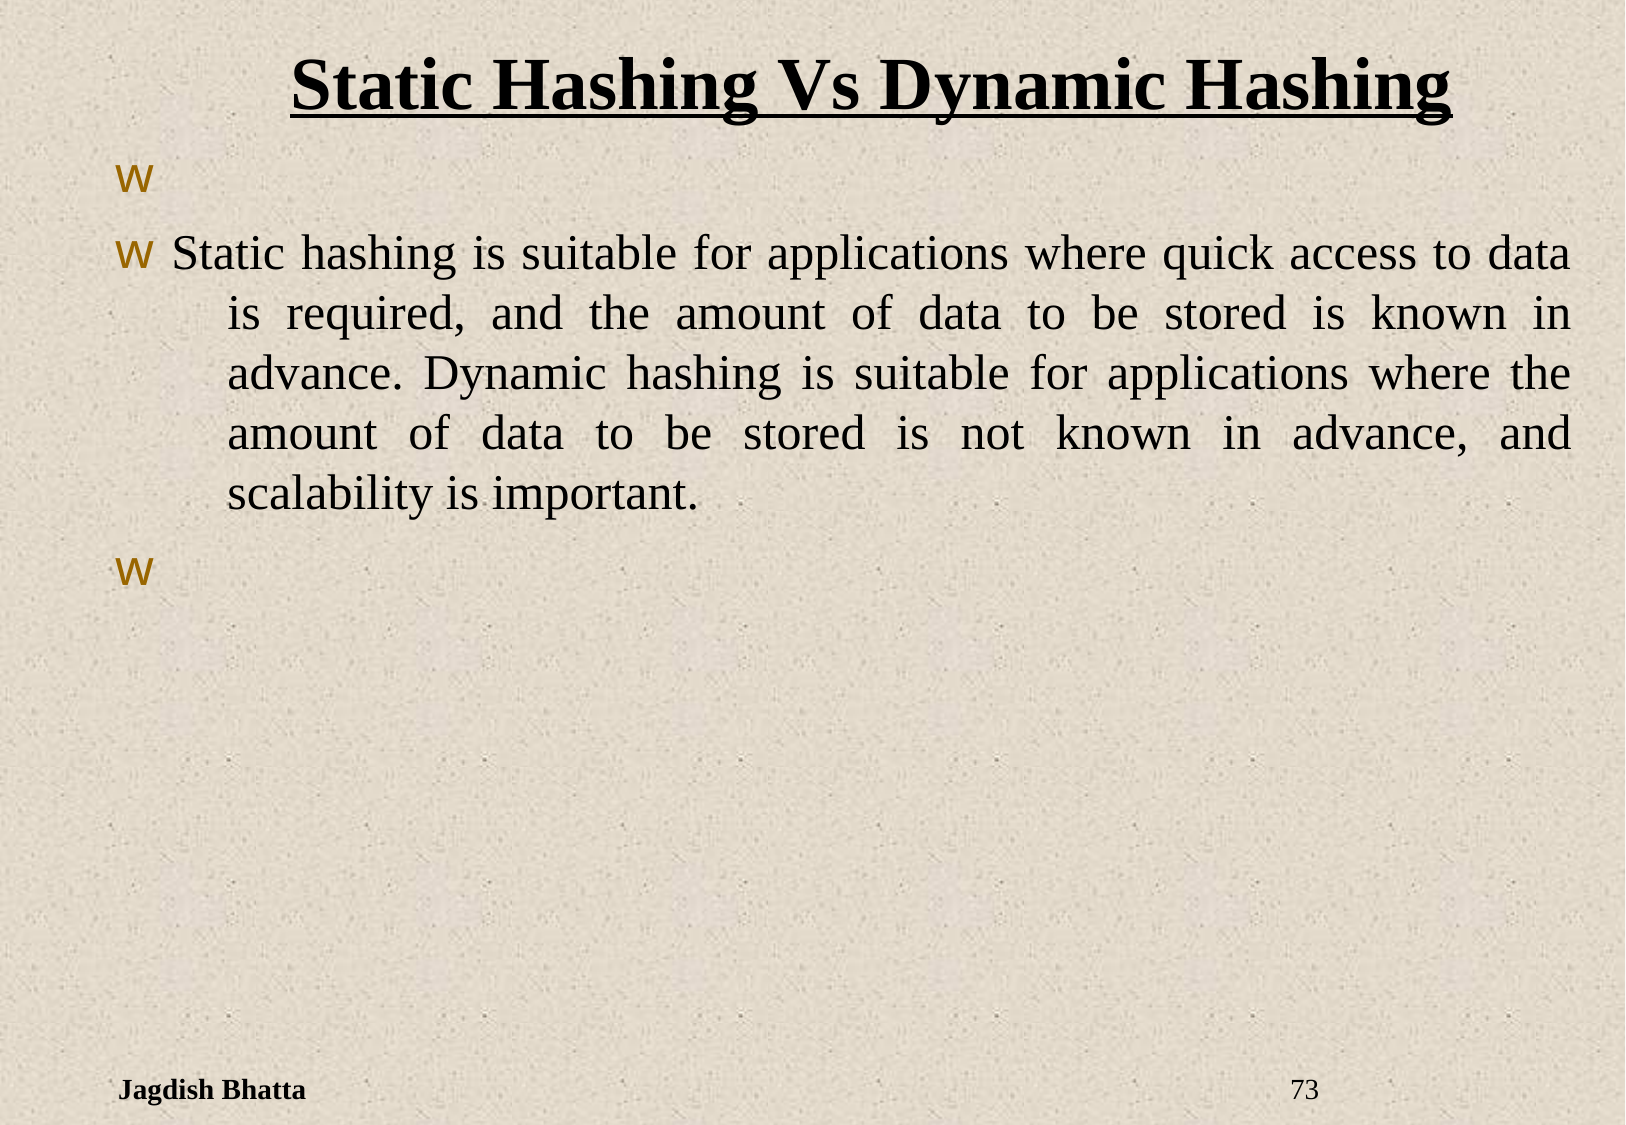

# Static Hashing Vs Dynamic Hashing
Static hashing is suitable for applications where quick access to data is required, and the amount of data to be stored is known in advance. Dynamic hashing is suitable for applications where the amount of data to be stored is not known in advance, and scalability is important.
Jagdish Bhatta
72